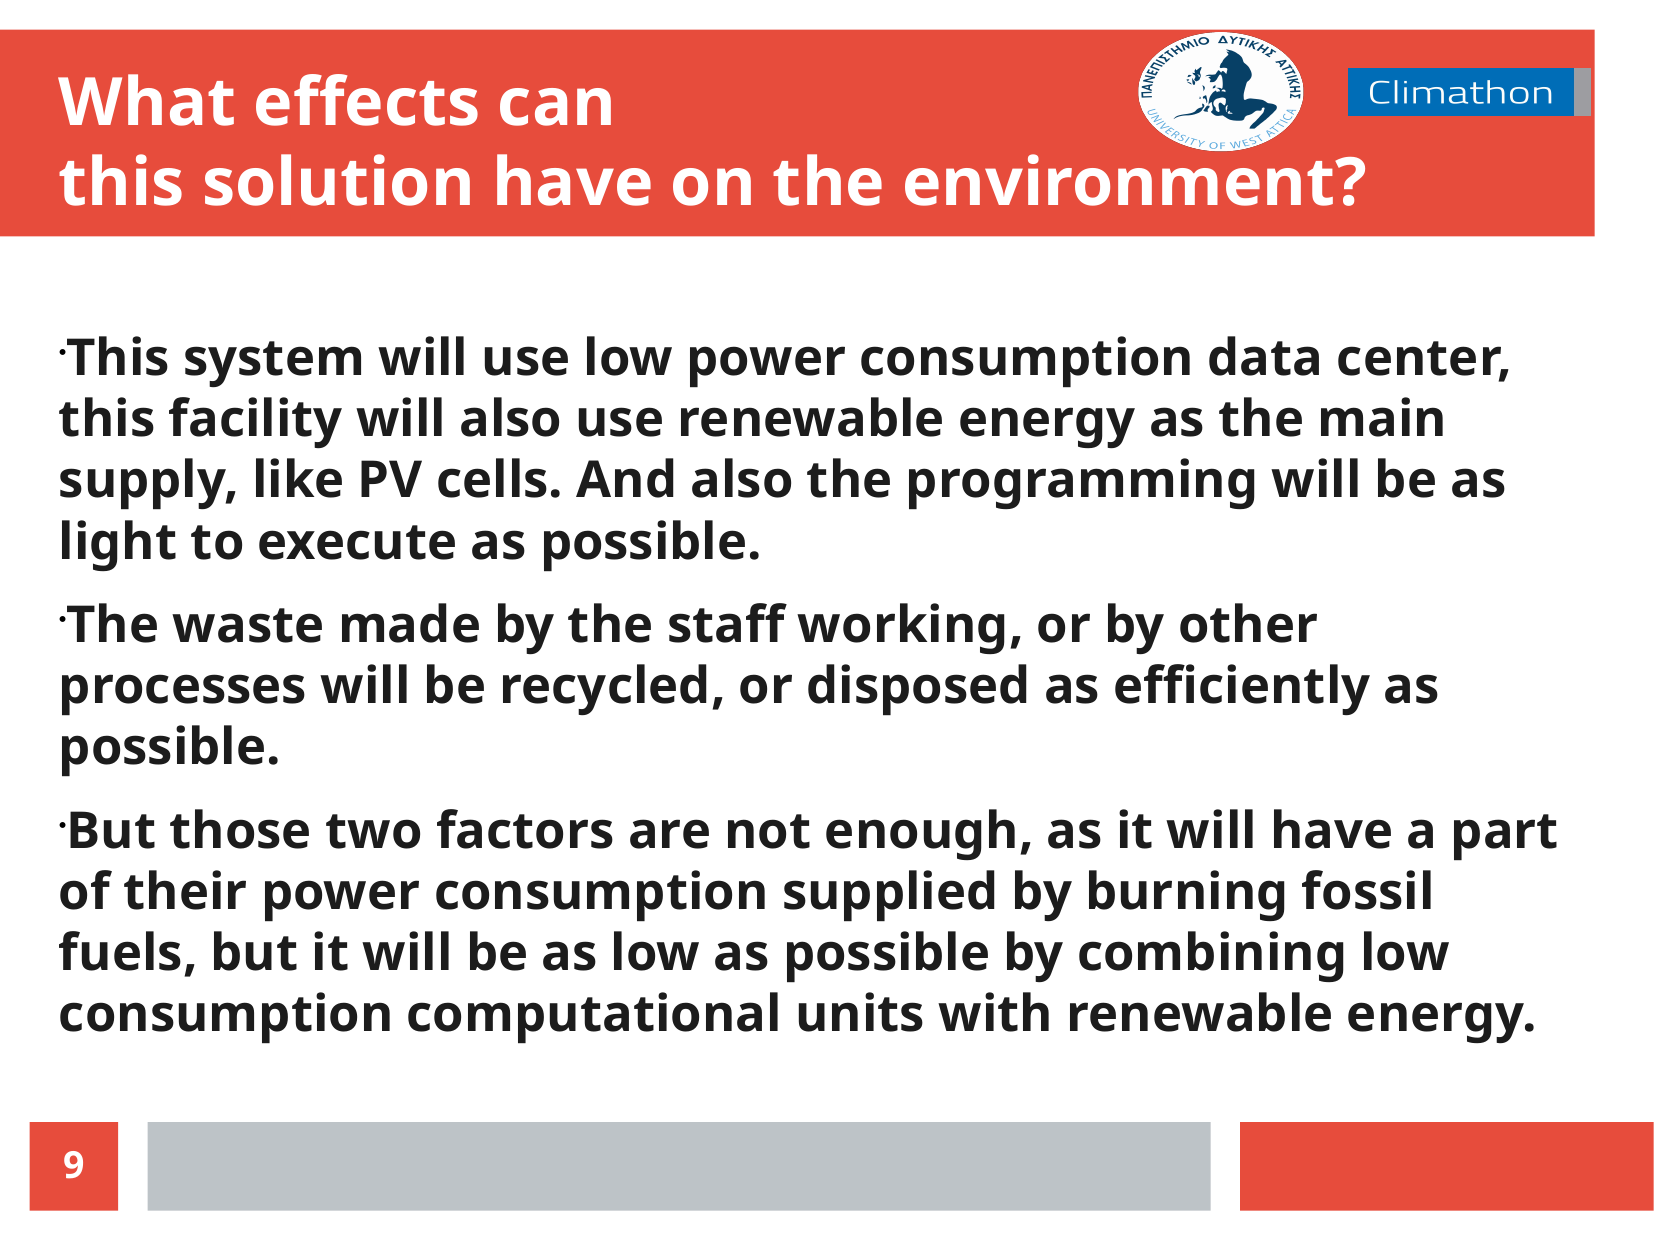

# What effects can this solution have on the environment?
This system will use low power consumption data center, this facility will also use renewable energy as the main supply, like PV cells. And also the programming will be as light to execute as possible.
The waste made by the staff working, or by other processes will be recycled, or disposed as efficiently as possible.
But those two factors are not enough, as it will have a part of their power consumption supplied by burning fossil fuels, but it will be as low as possible by combining low consumption computational units with renewable energy.